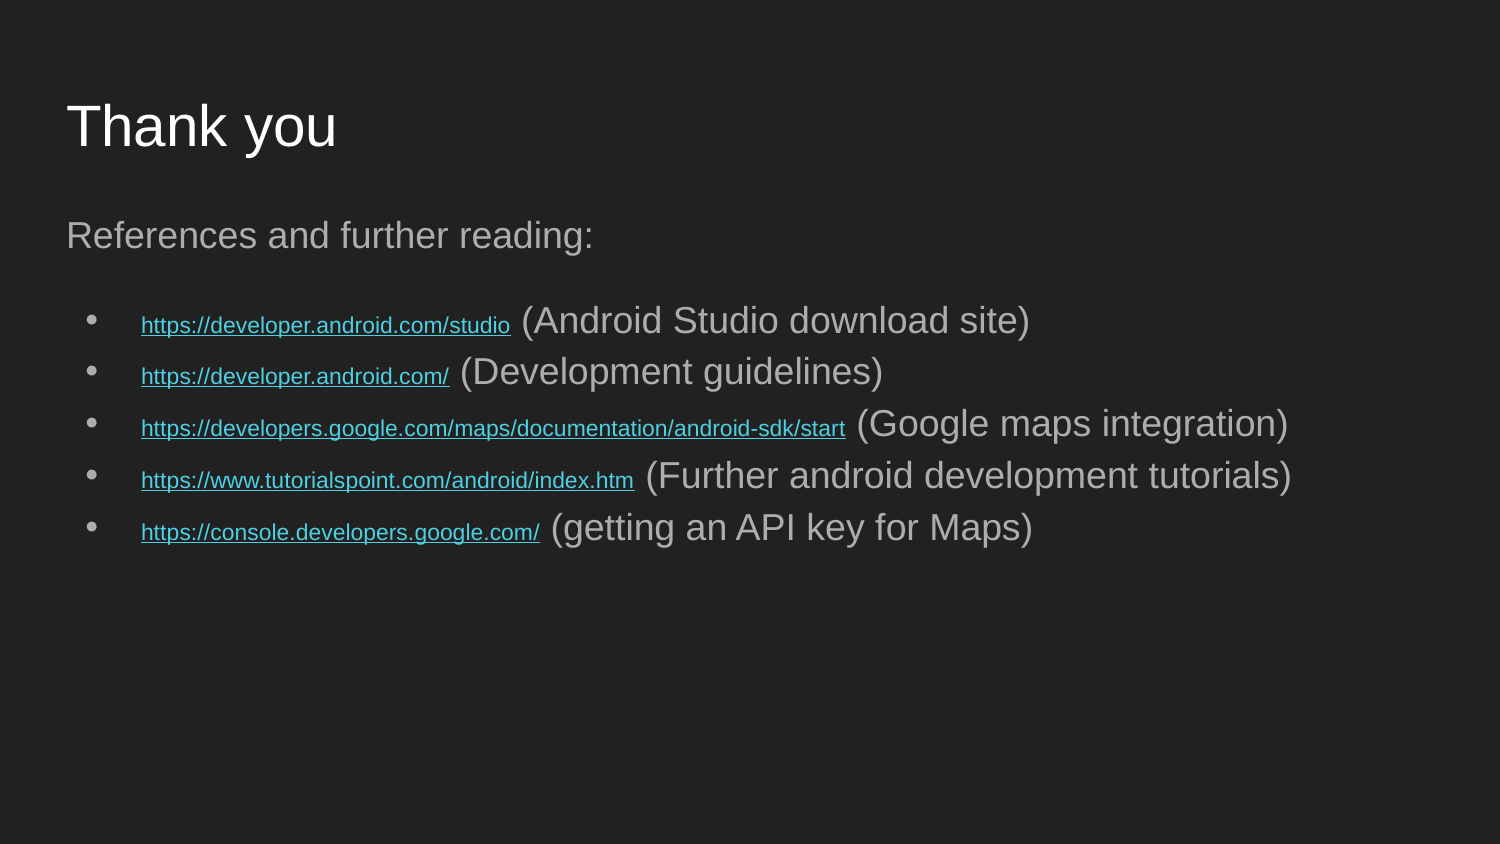

# Thank you
References and further reading:
https://developer.android.com/studio (Android Studio download site)
https://developer.android.com/ (Development guidelines)
https://developers.google.com/maps/documentation/android-sdk/start (Google maps integration)
https://www.tutorialspoint.com/android/index.htm (Further android development tutorials)
https://console.developers.google.com/ (getting an API key for Maps)